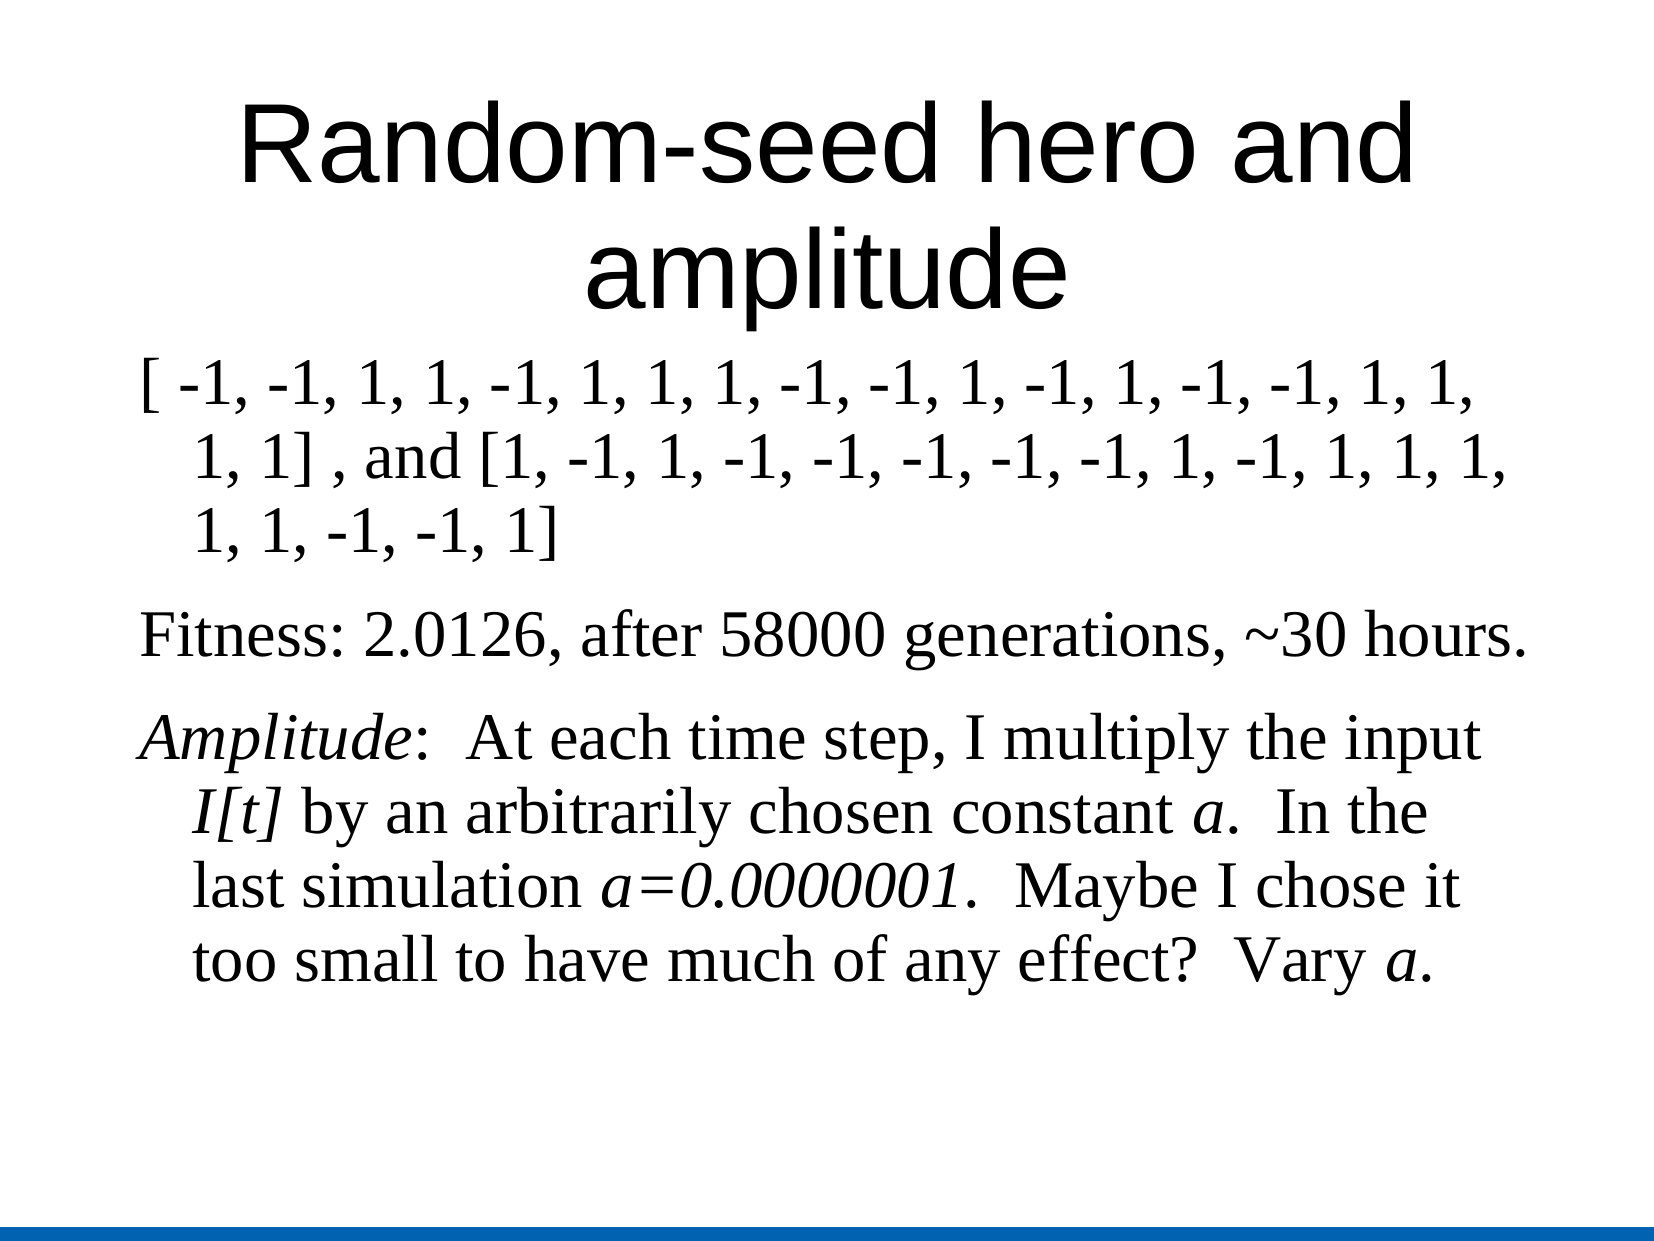

# Random-seed hero and amplitude
[ -1, -1, 1, 1, -1, 1, 1, 1, -1, -1, 1, -1, 1, -1, -1, 1, 1, 1, 1] , and [1, -1, 1, -1, -1, -1, -1, -1, 1, -1, 1, 1, 1, 1, 1, -1, -1, 1]
Fitness: 2.0126, after 58000 generations, ~30 hours.
Amplitude: At each time step, I multiply the input I[t] by an arbitrarily chosen constant a. In the last simulation a=0.0000001. Maybe I chose it too small to have much of any effect? Vary a.